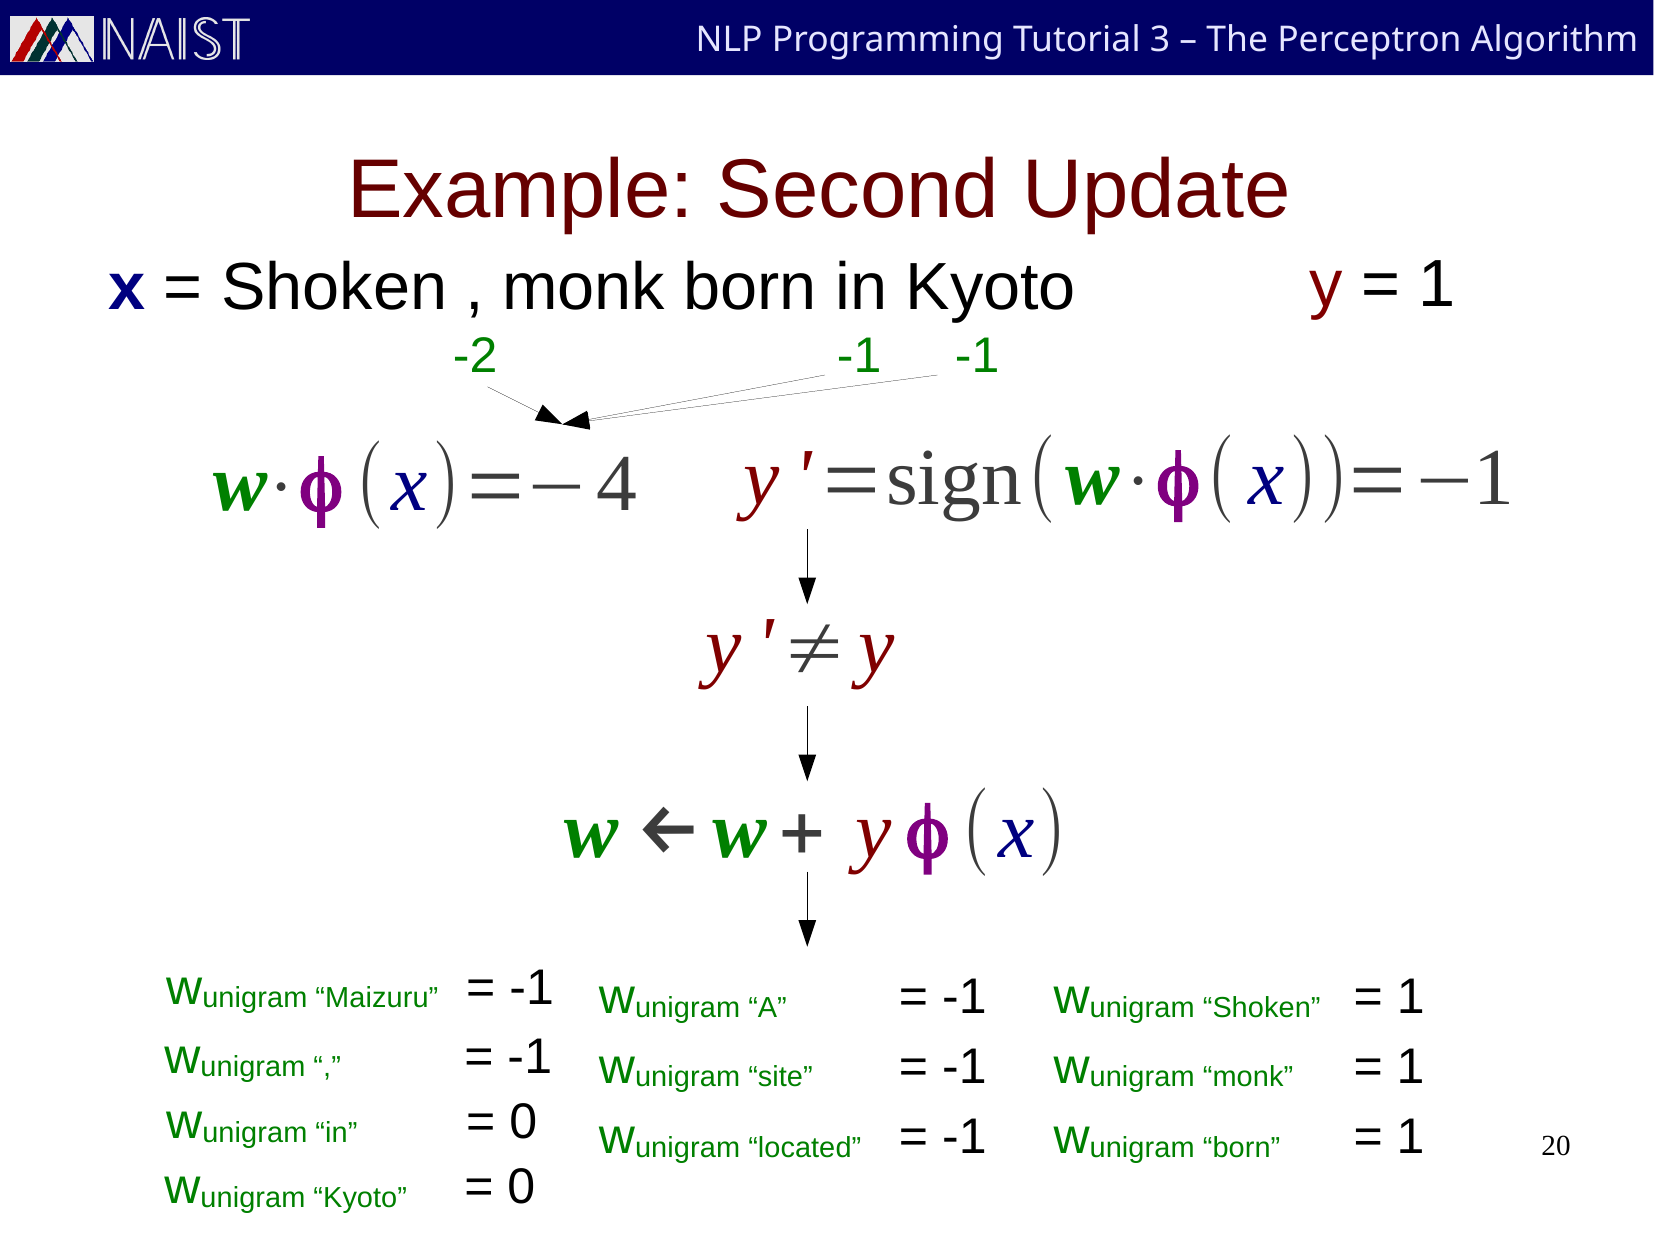

# Example: Second Update
y = 1
x = Shoken , monk born in Kyoto
-2
-1
-1
wunigram “Maizuru” 	= -1
wunigram “A”		= -1
wunigram “Shoken”	= 1
wunigram “,” 		= -1
wunigram “site”		= -1
wunigram “monk”	= 1
wunigram “in” 		= 0
wunigram “located”	= -1
wunigram “born”	= 1
20
wunigram “Kyoto” 	= 0